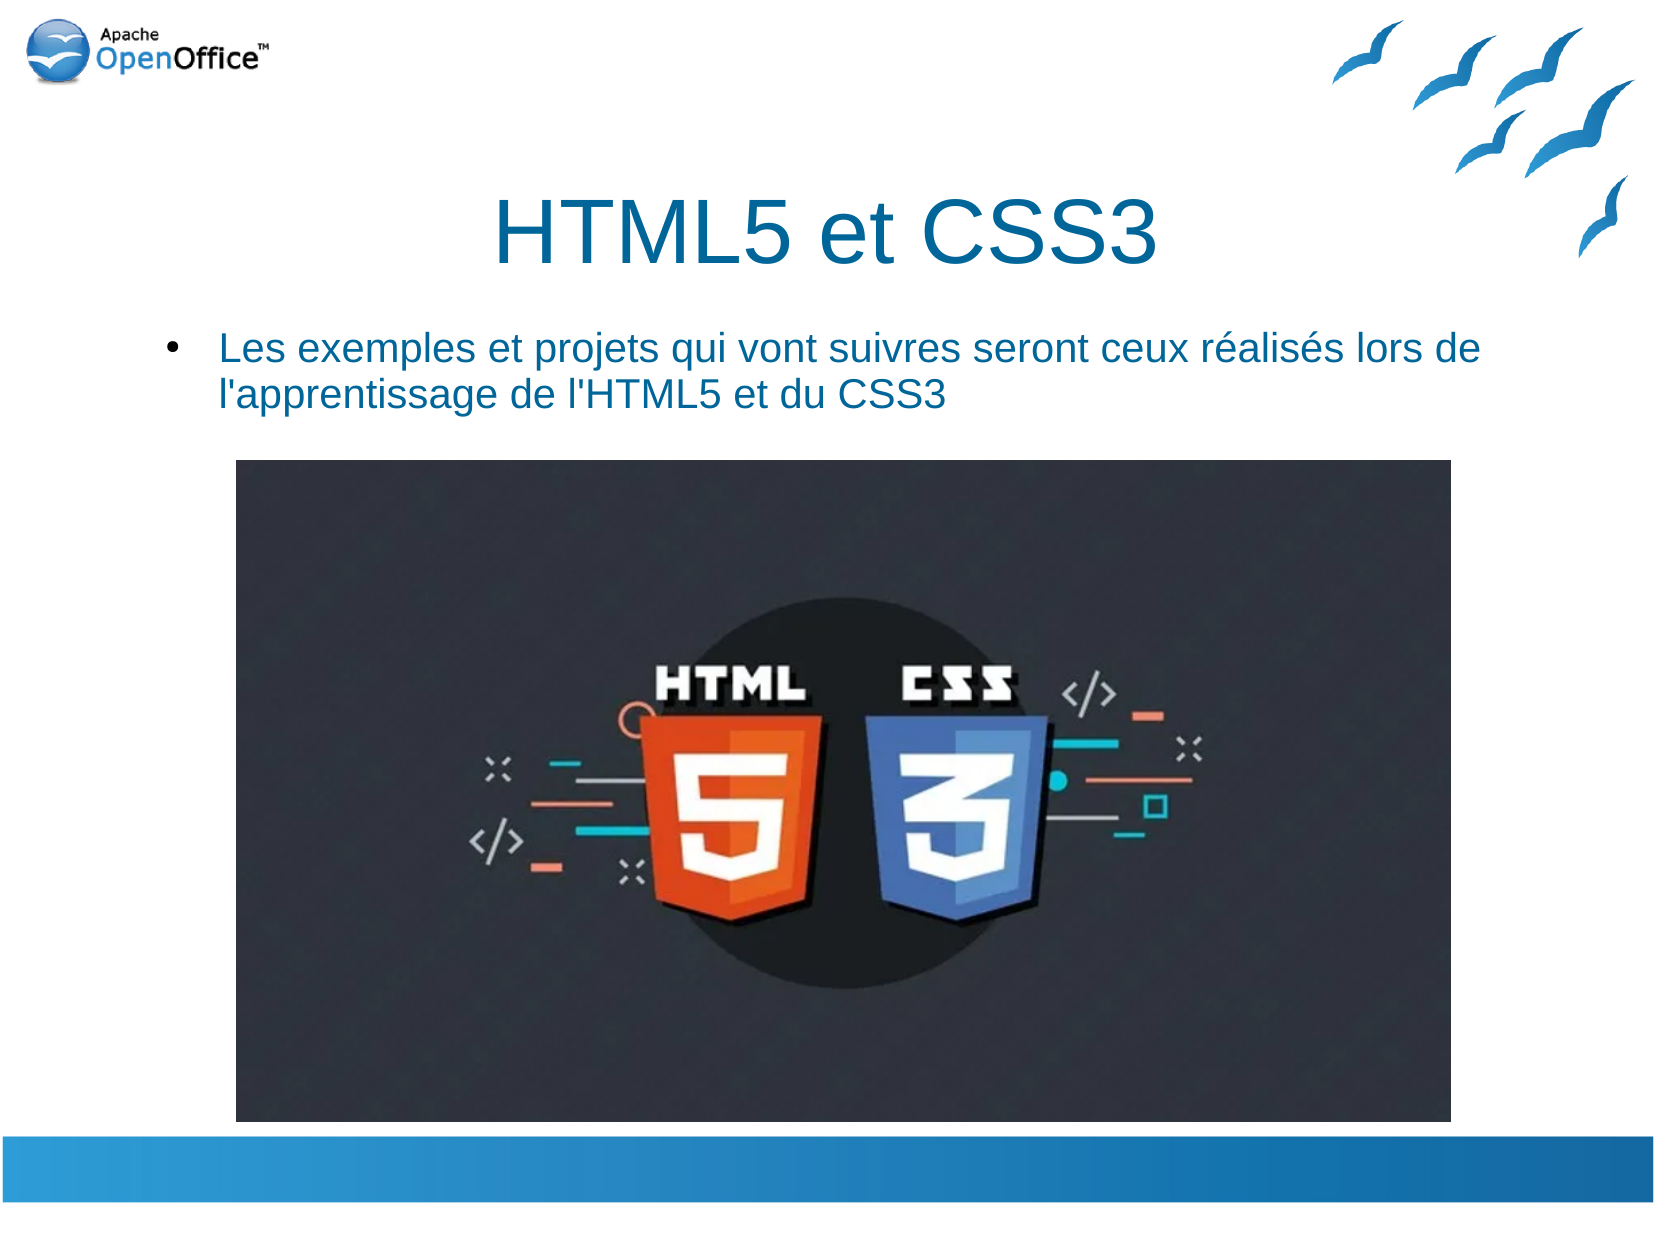

# HTML5 et CSS3
Les exemples et projets qui vont suivres seront ceux réalisés lors de l'apprentissage de l'HTML5 et du CSS3